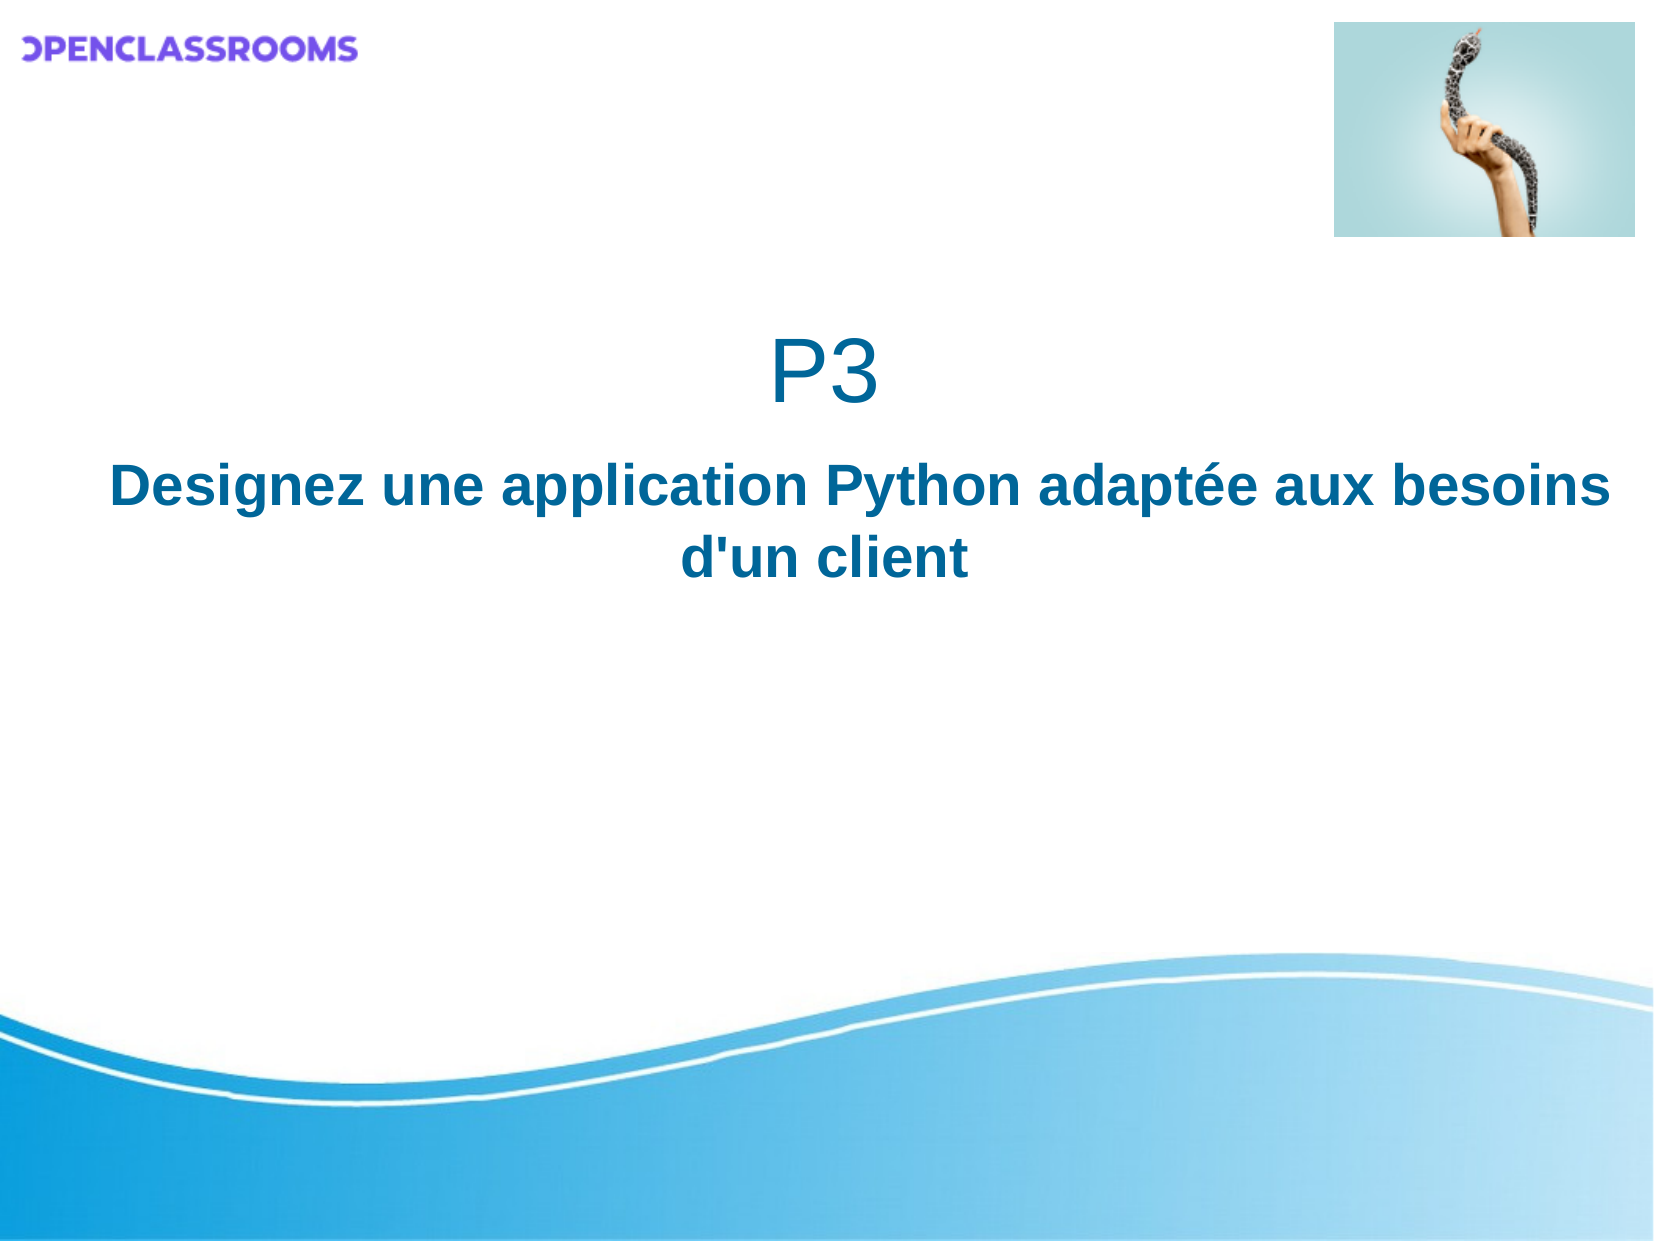

# P3 Designez une application Python adaptée aux besoins d'un client